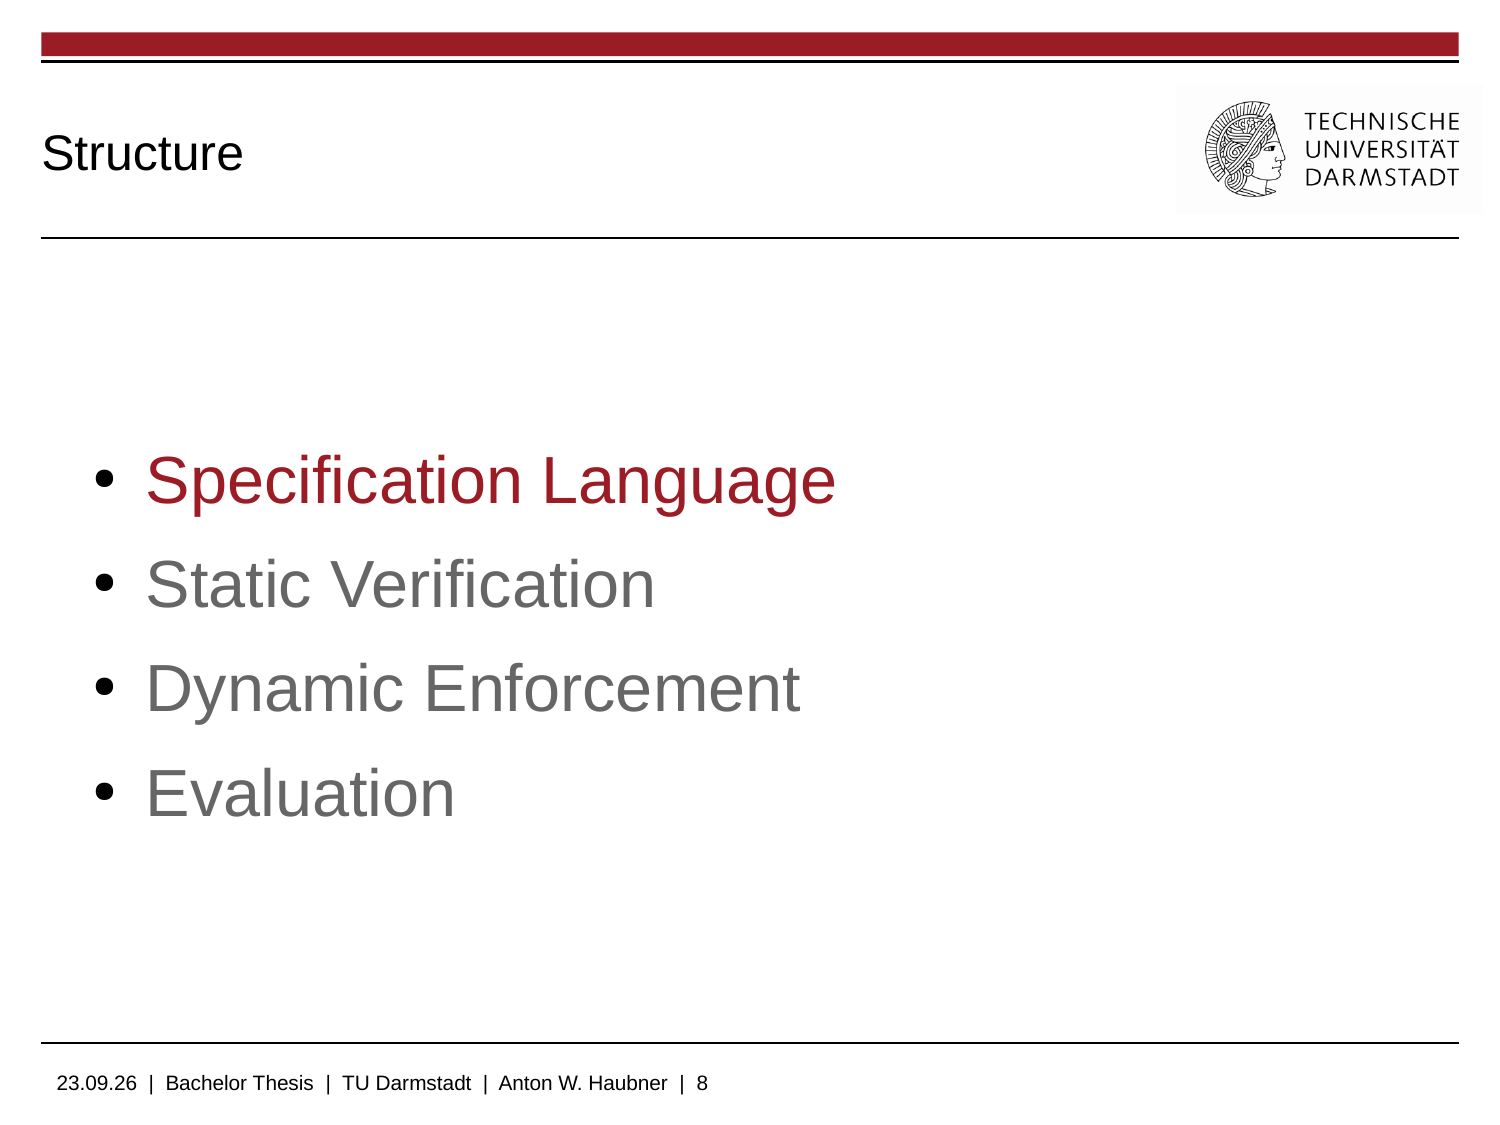

# Structure
Specification Language
Static Verification
Dynamic Enforcement
Evaluation